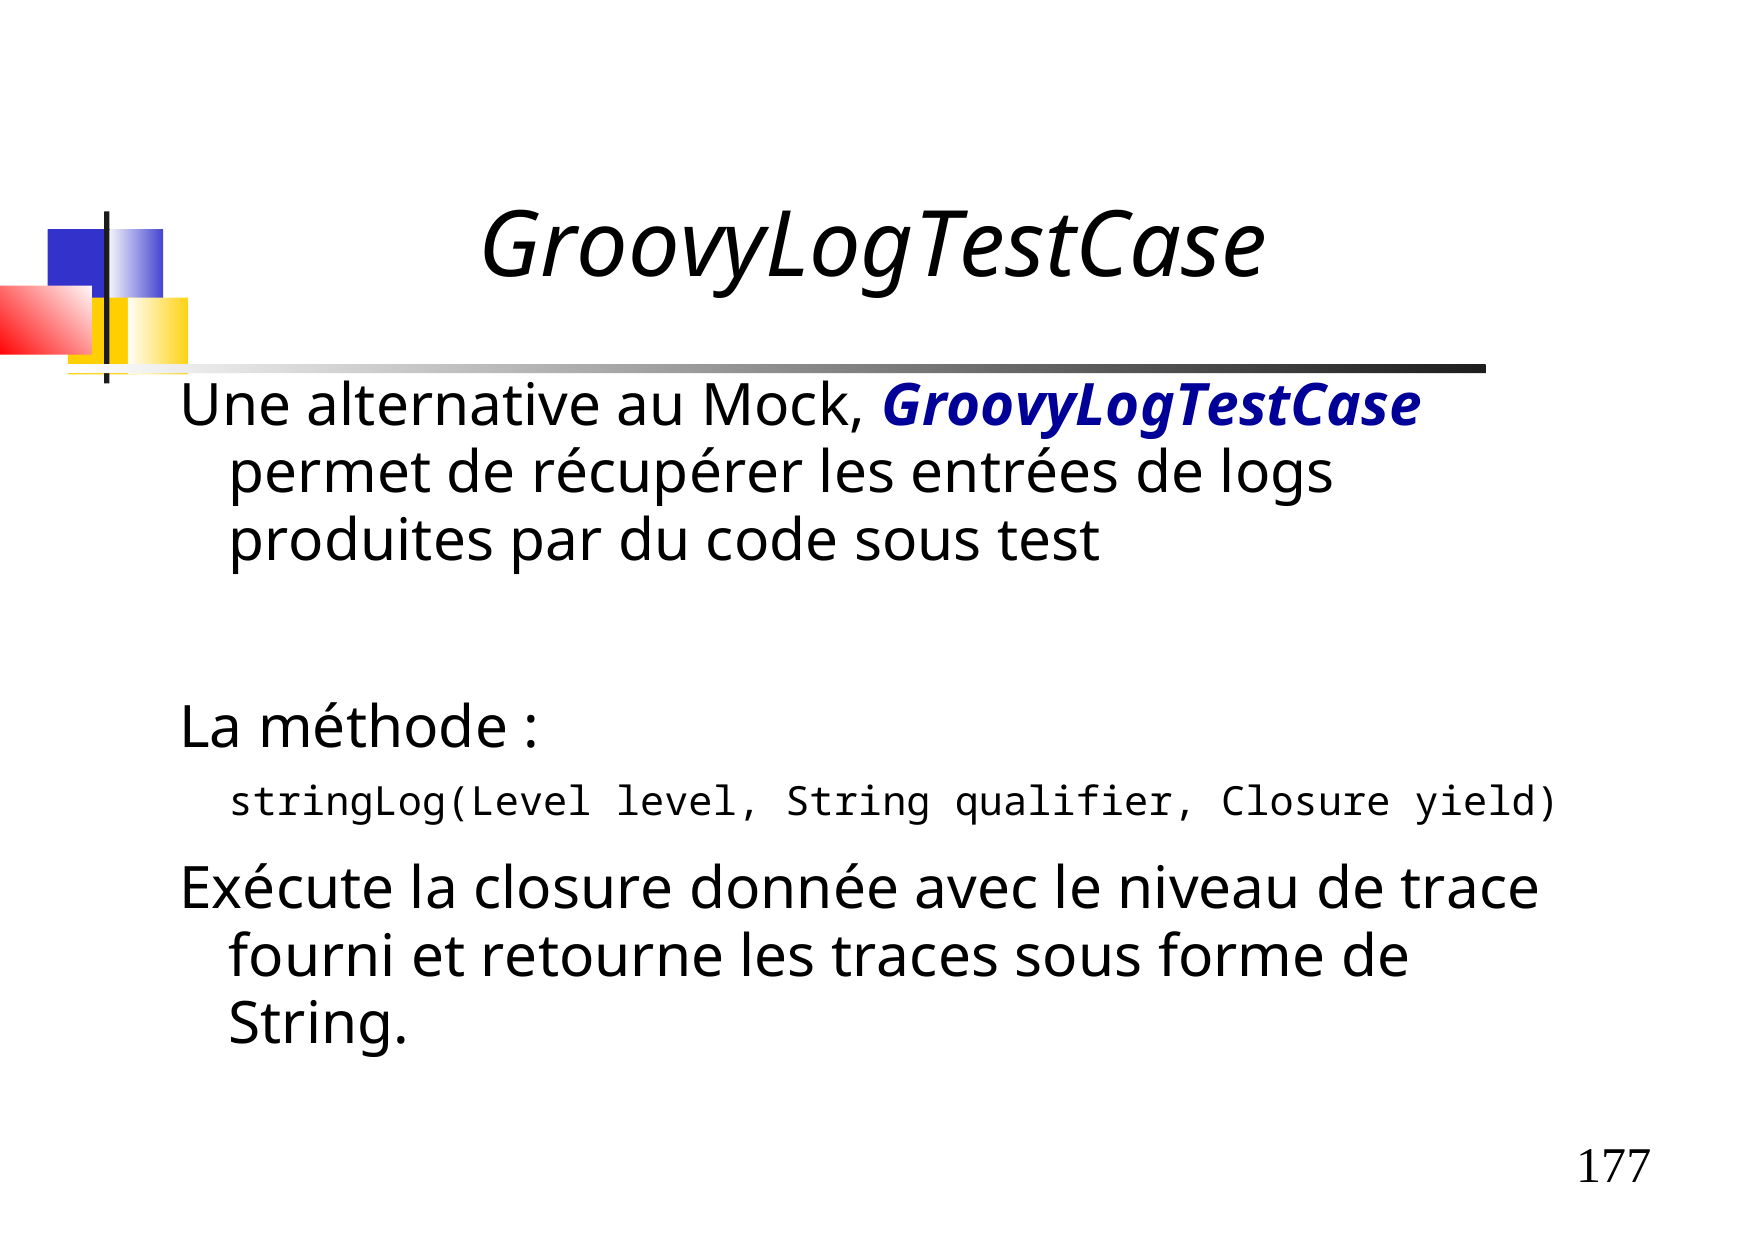

# GroovyLogTestCase
Une alternative au Mock, GroovyLogTestCase permet de récupérer les entrées de logs produites par du code sous test
La méthode :
stringLog(Level level, String qualifier, Closure yield)
Exécute la closure donnée avec le niveau de trace fourni et retourne les traces sous forme de String.